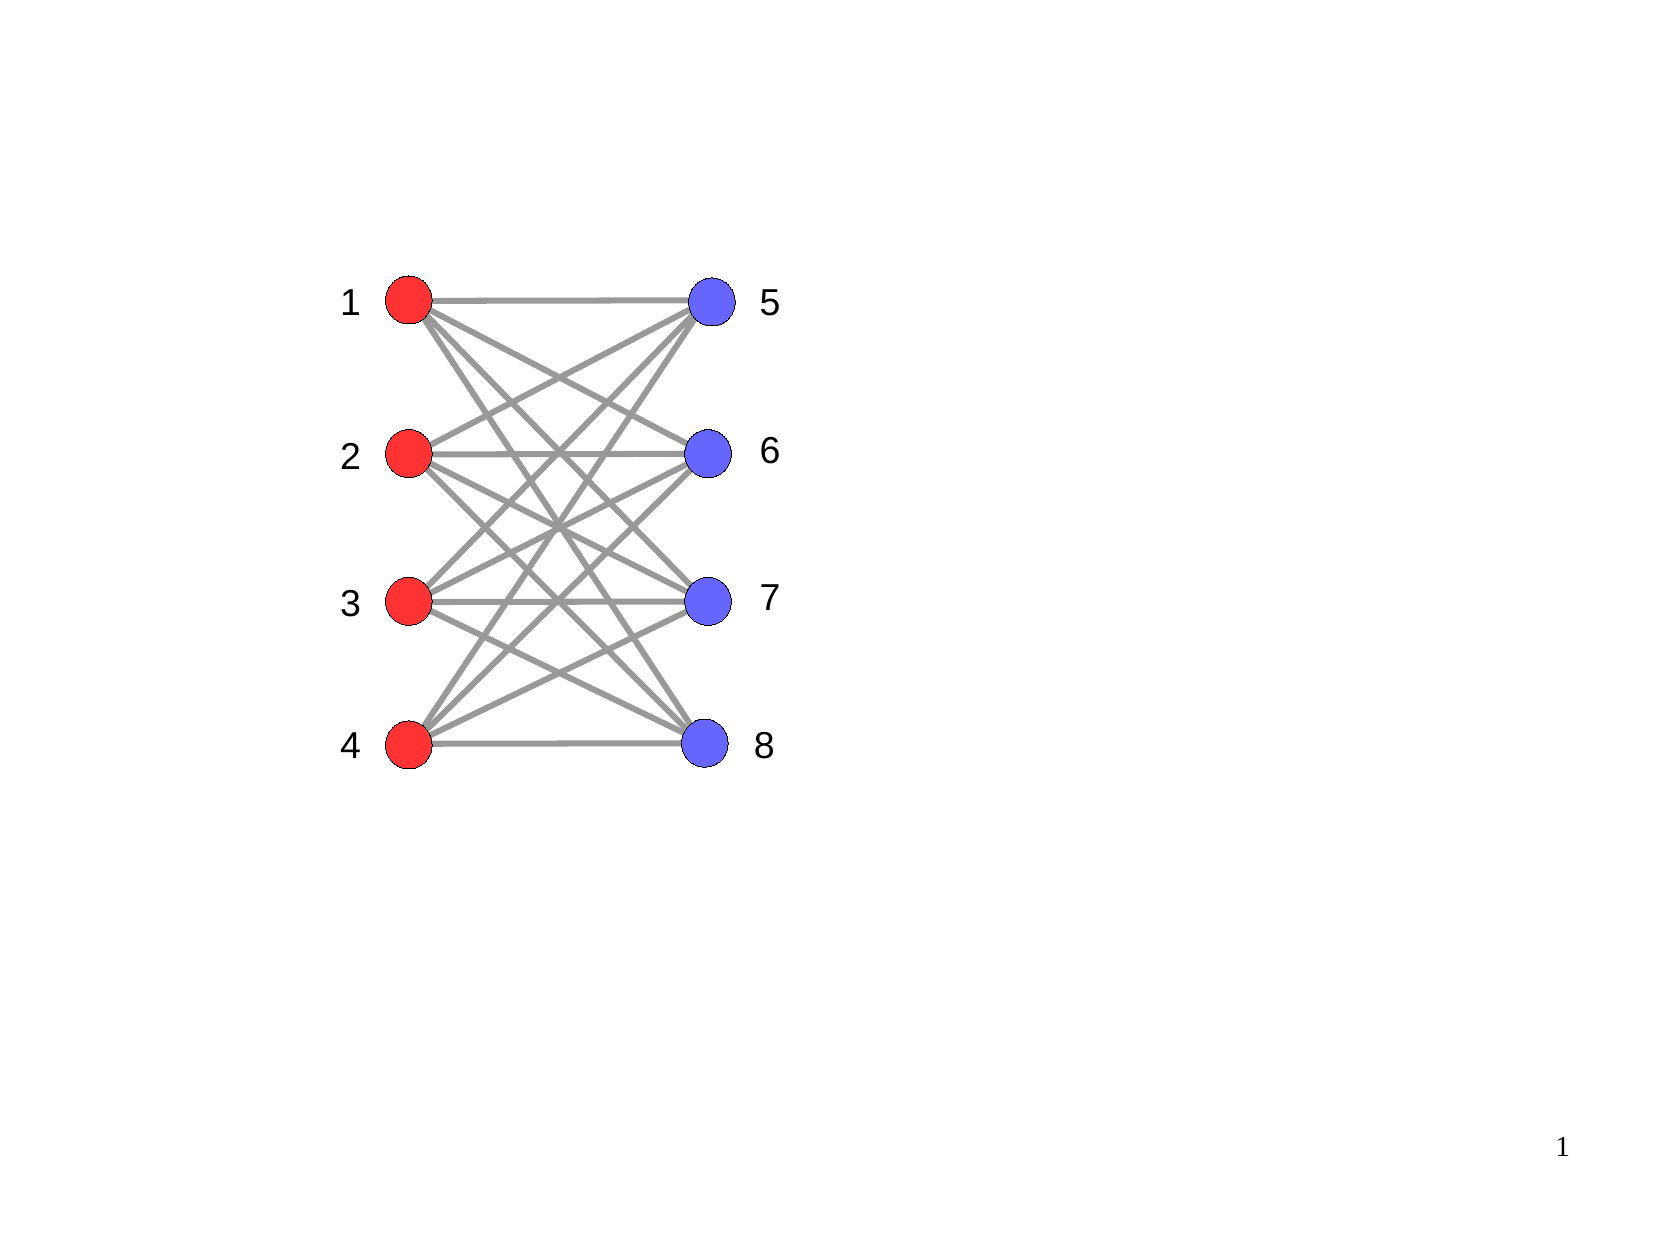

1
5
6
2
7
3
4
8
1